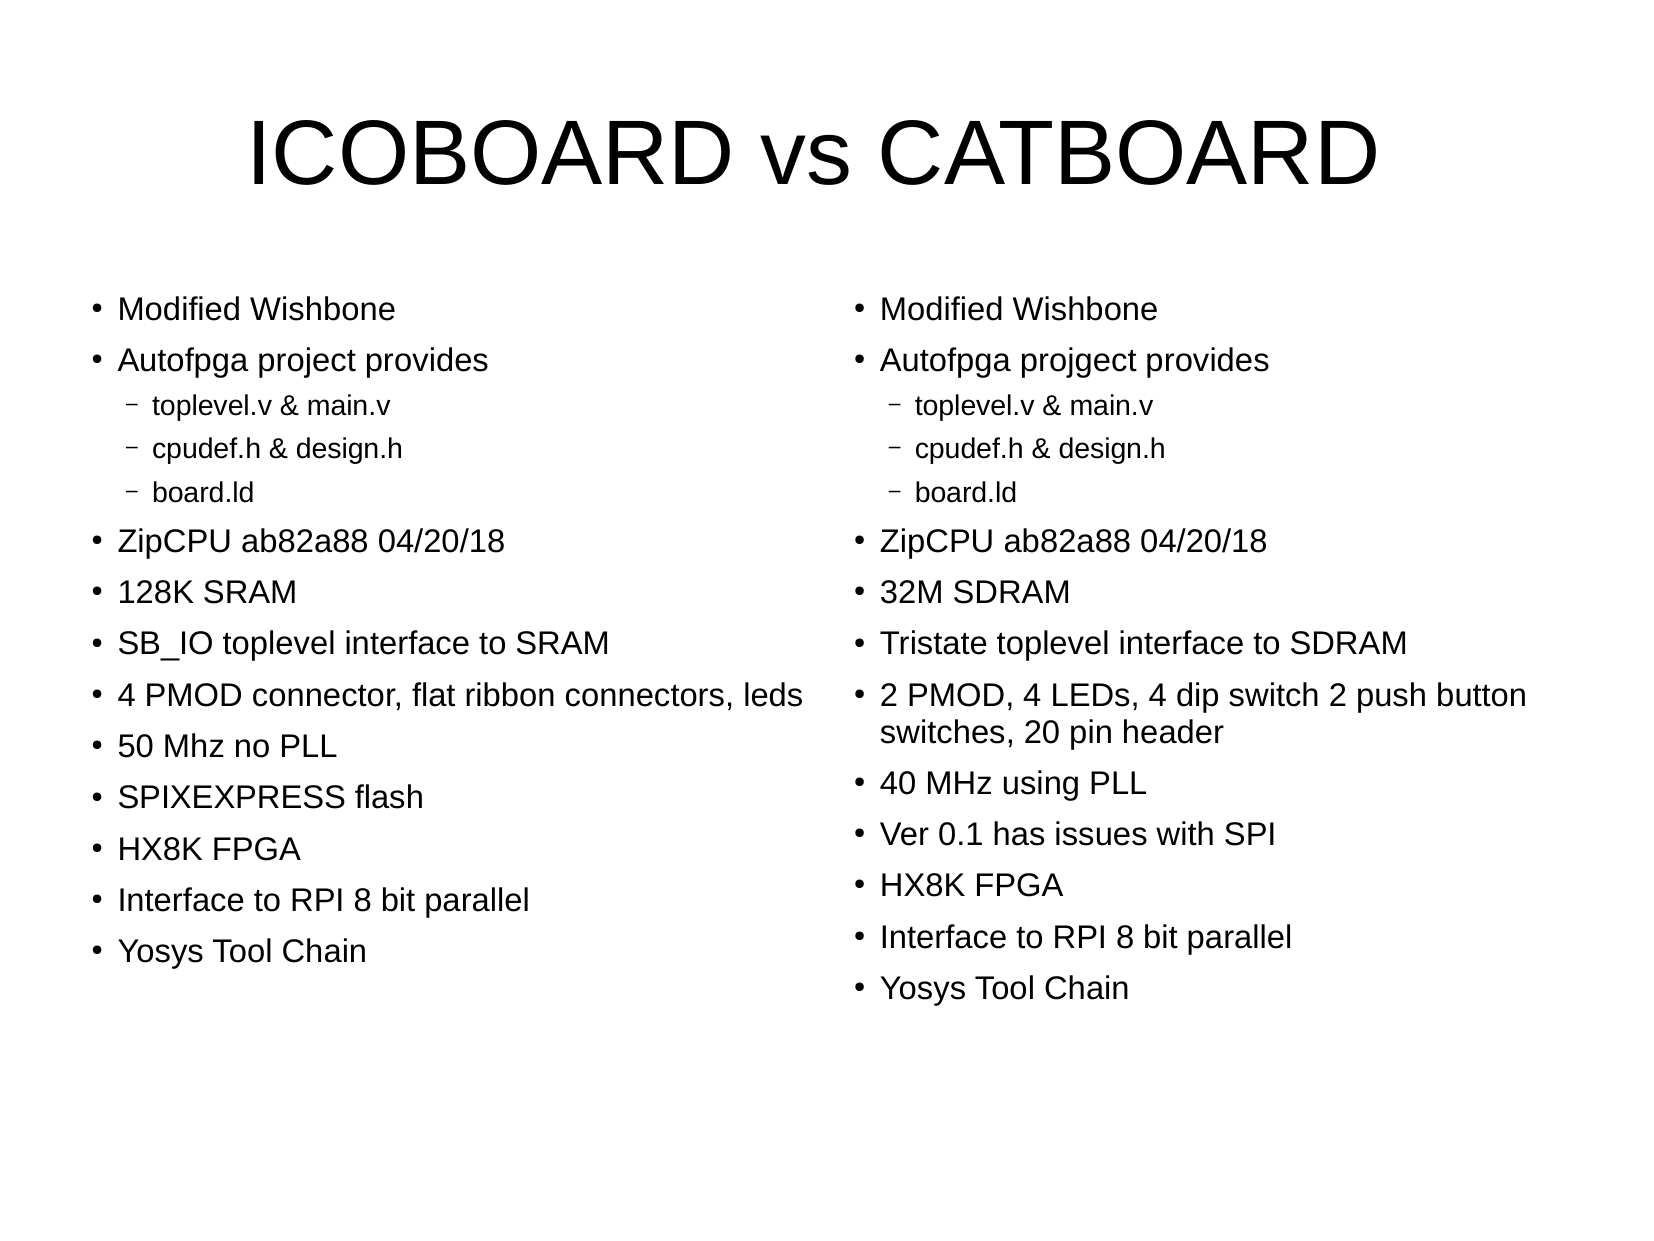

# ICOBOARD vs CATBOARD
Modified Wishbone
Autofpga project provides
toplevel.v & main.v
cpudef.h & design.h
board.ld
ZipCPU ab82a88 04/20/18
128K SRAM
SB_IO toplevel interface to SRAM
4 PMOD connector, flat ribbon connectors, leds
50 Mhz no PLL
SPIXEXPRESS flash
HX8K FPGA
Interface to RPI 8 bit parallel
Yosys Tool Chain
Modified Wishbone
Autofpga projgect provides
toplevel.v & main.v
cpudef.h & design.h
board.ld
ZipCPU ab82a88 04/20/18
32M SDRAM
Tristate toplevel interface to SDRAM
2 PMOD, 4 LEDs, 4 dip switch 2 push button switches, 20 pin header
40 MHz using PLL
Ver 0.1 has issues with SPI
HX8K FPGA
Interface to RPI 8 bit parallel
Yosys Tool Chain